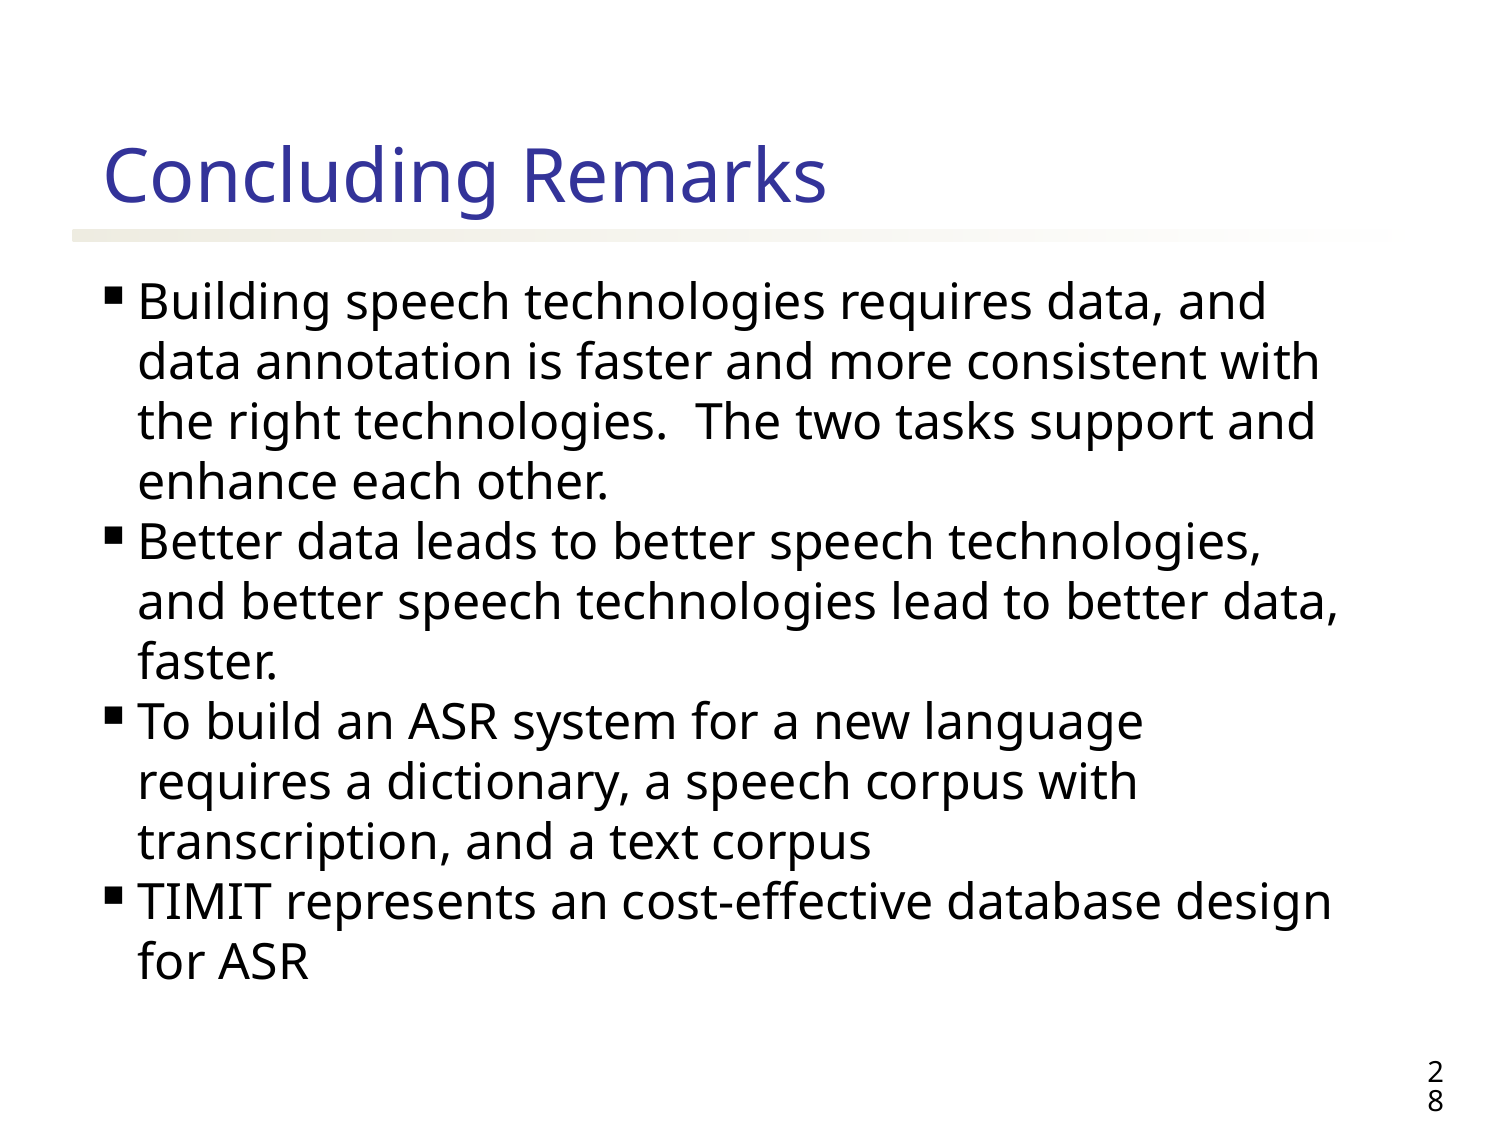

Concluding Remarks
Building speech technologies requires data, and data annotation is faster and more consistent with the right technologies. The two tasks support and enhance each other.
Better data leads to better speech technologies, and better speech technologies lead to better data, faster.
To build an ASR system for a new language requires a dictionary, a speech corpus with transcription, and a text corpus
TIMIT represents an cost-effective database design for ASR